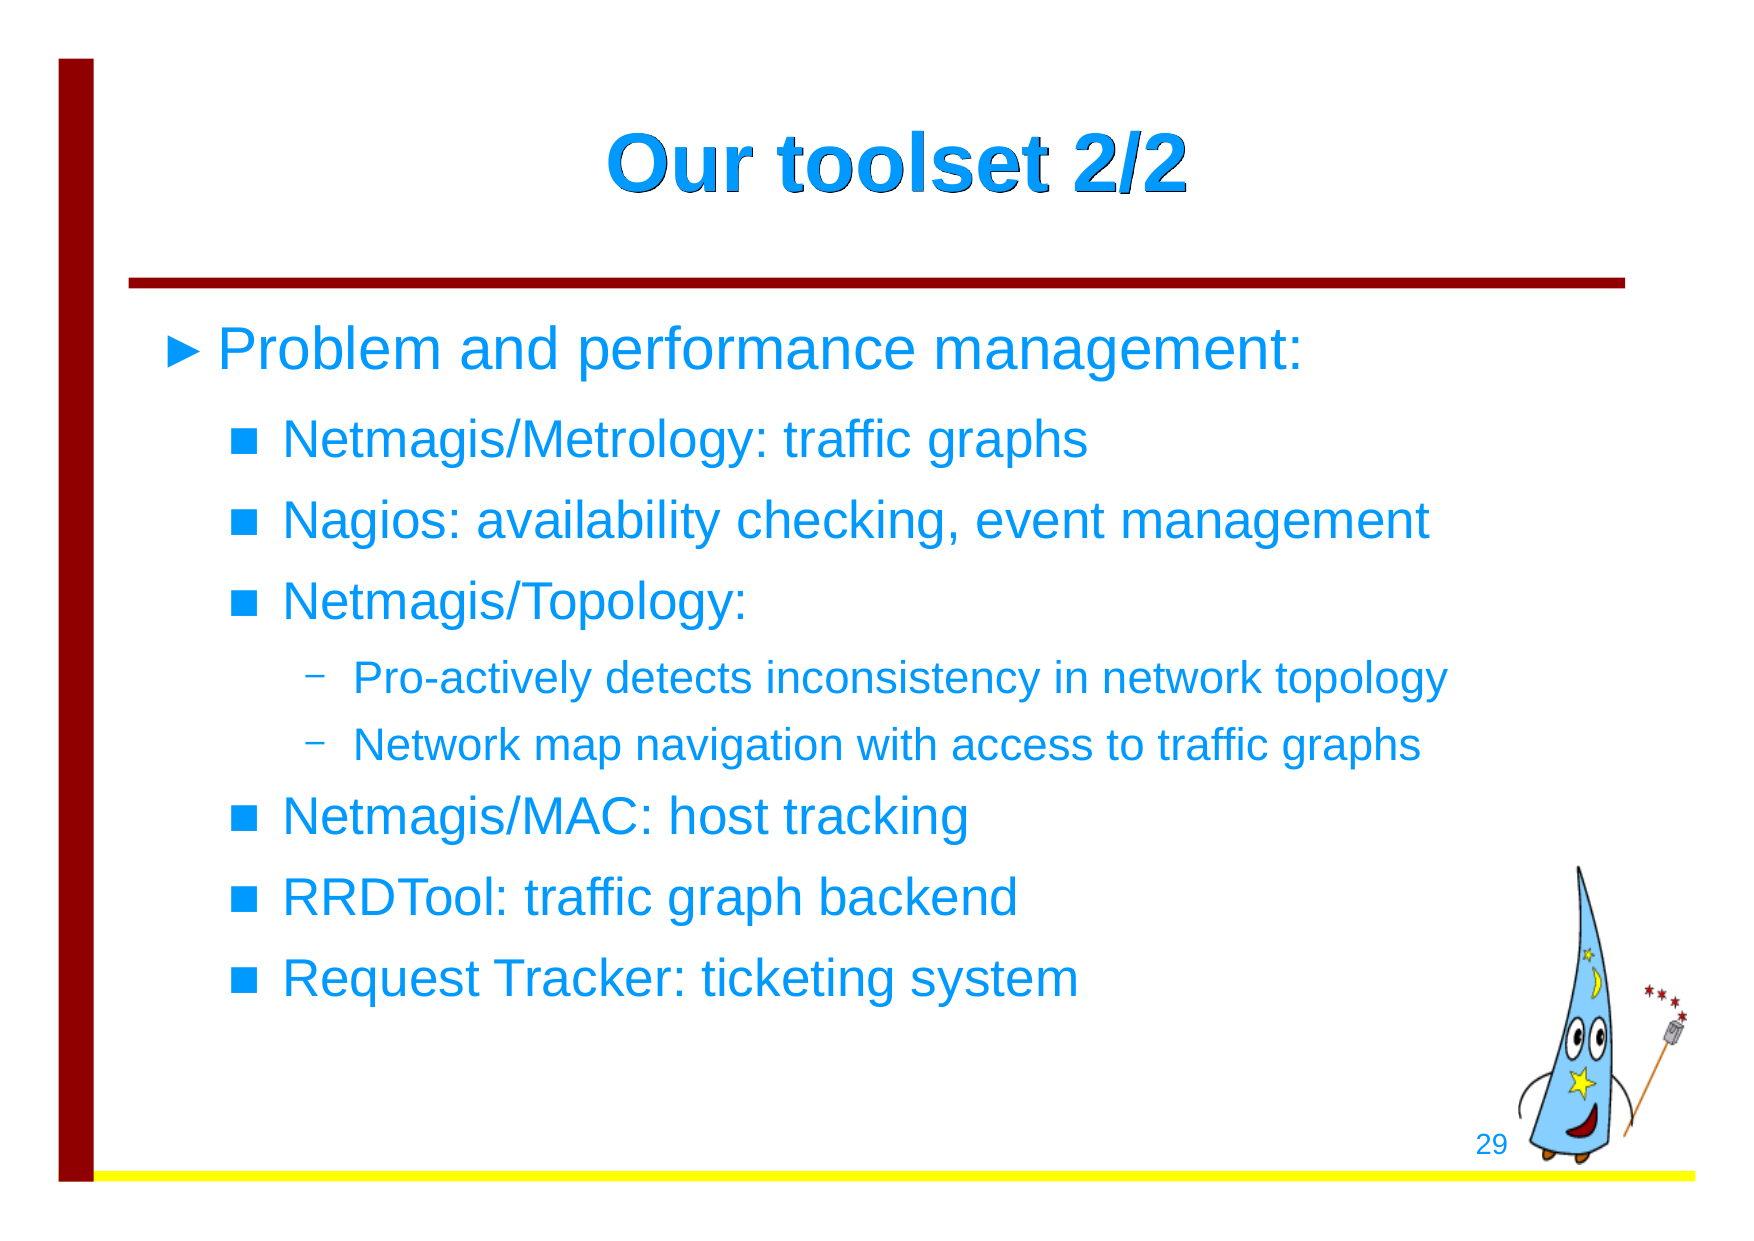

# Our toolset 2/2
Problem and performance management:
Netmagis/Metrology: traffic graphs
Nagios: availability checking, event management
Netmagis/Topology:
Pro-actively detects inconsistency in network topology
Network map navigation with access to traffic graphs
Netmagis/MAC: host tracking
RRDTool: traffic graph backend
Request Tracker: ticketing system
29